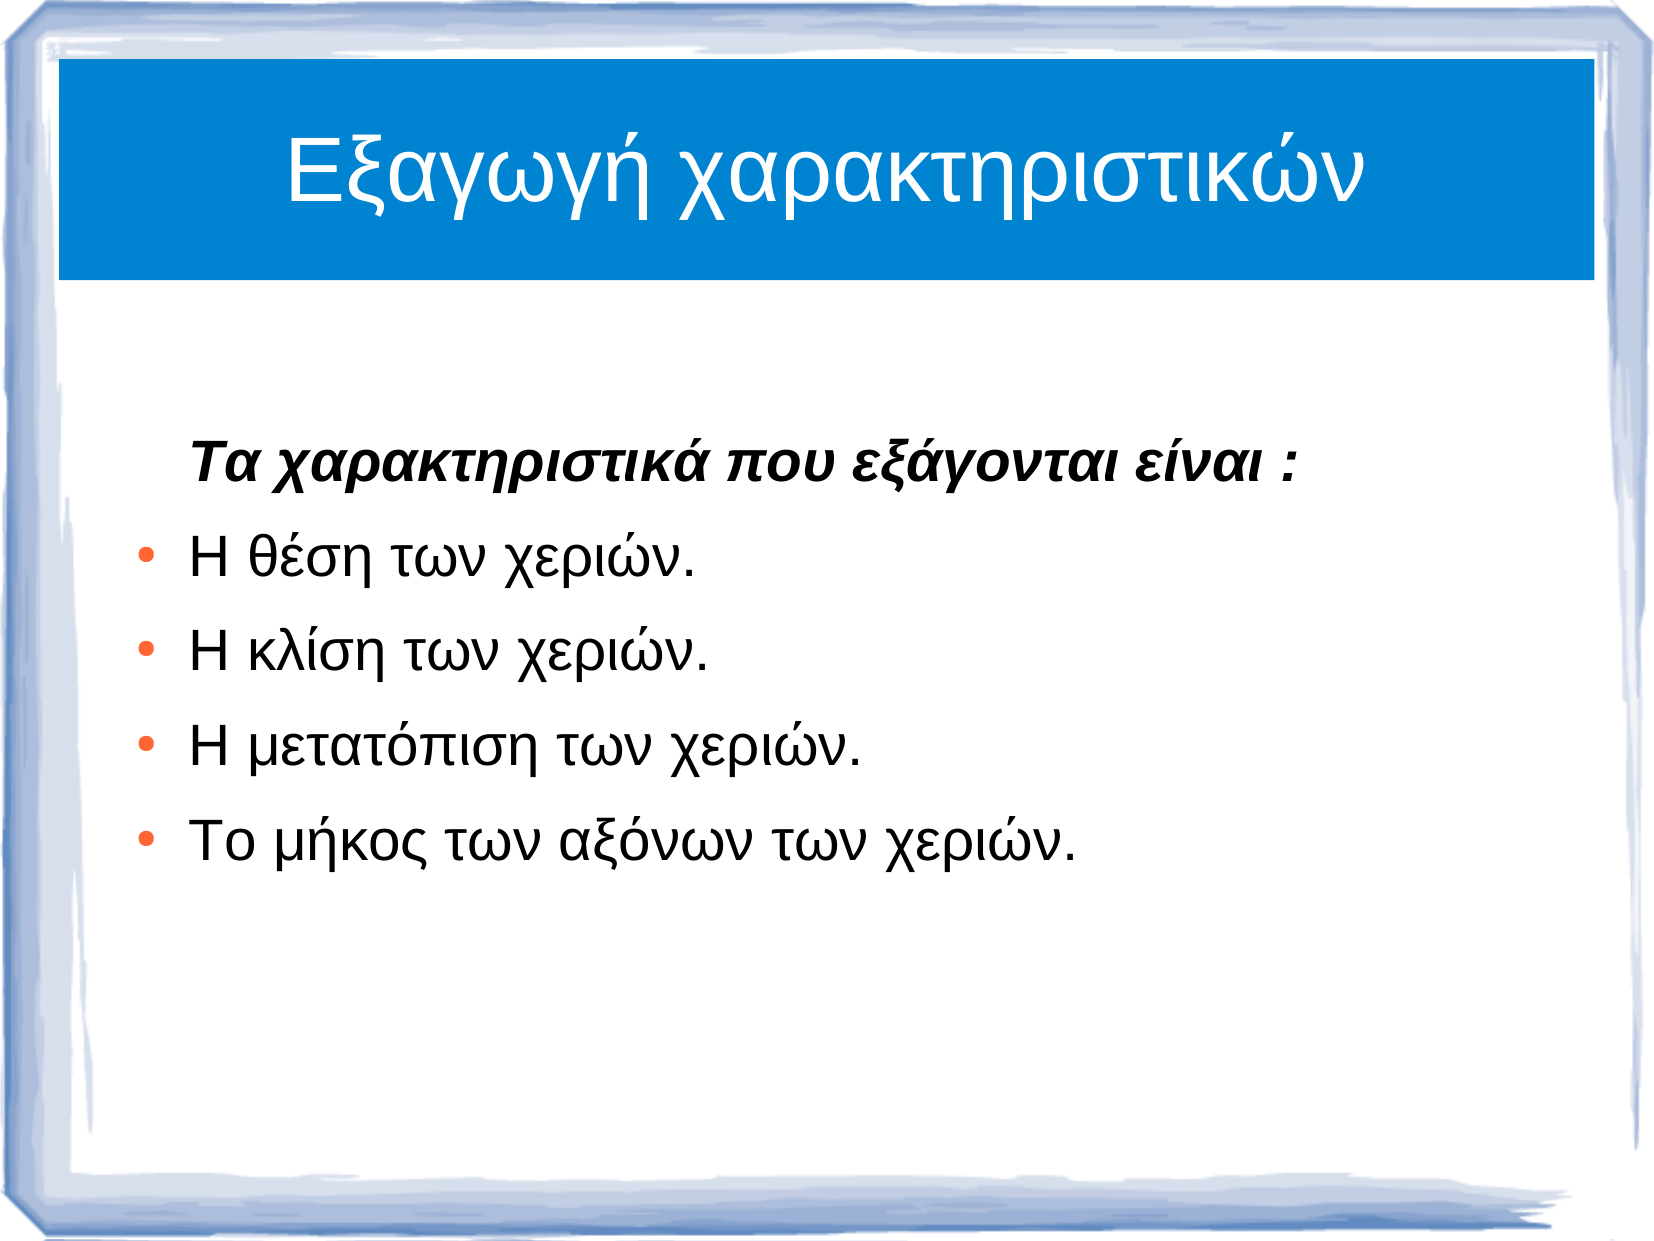

# Εξαγωγή χαρακτηριστικών
Τα χαρακτηριστικά που εξάγονται είναι :
Η θέση των χεριών.
Η κλίση των χεριών.
Η μετατόπιση των χεριών.
Το μήκος των αξόνων των χεριών.